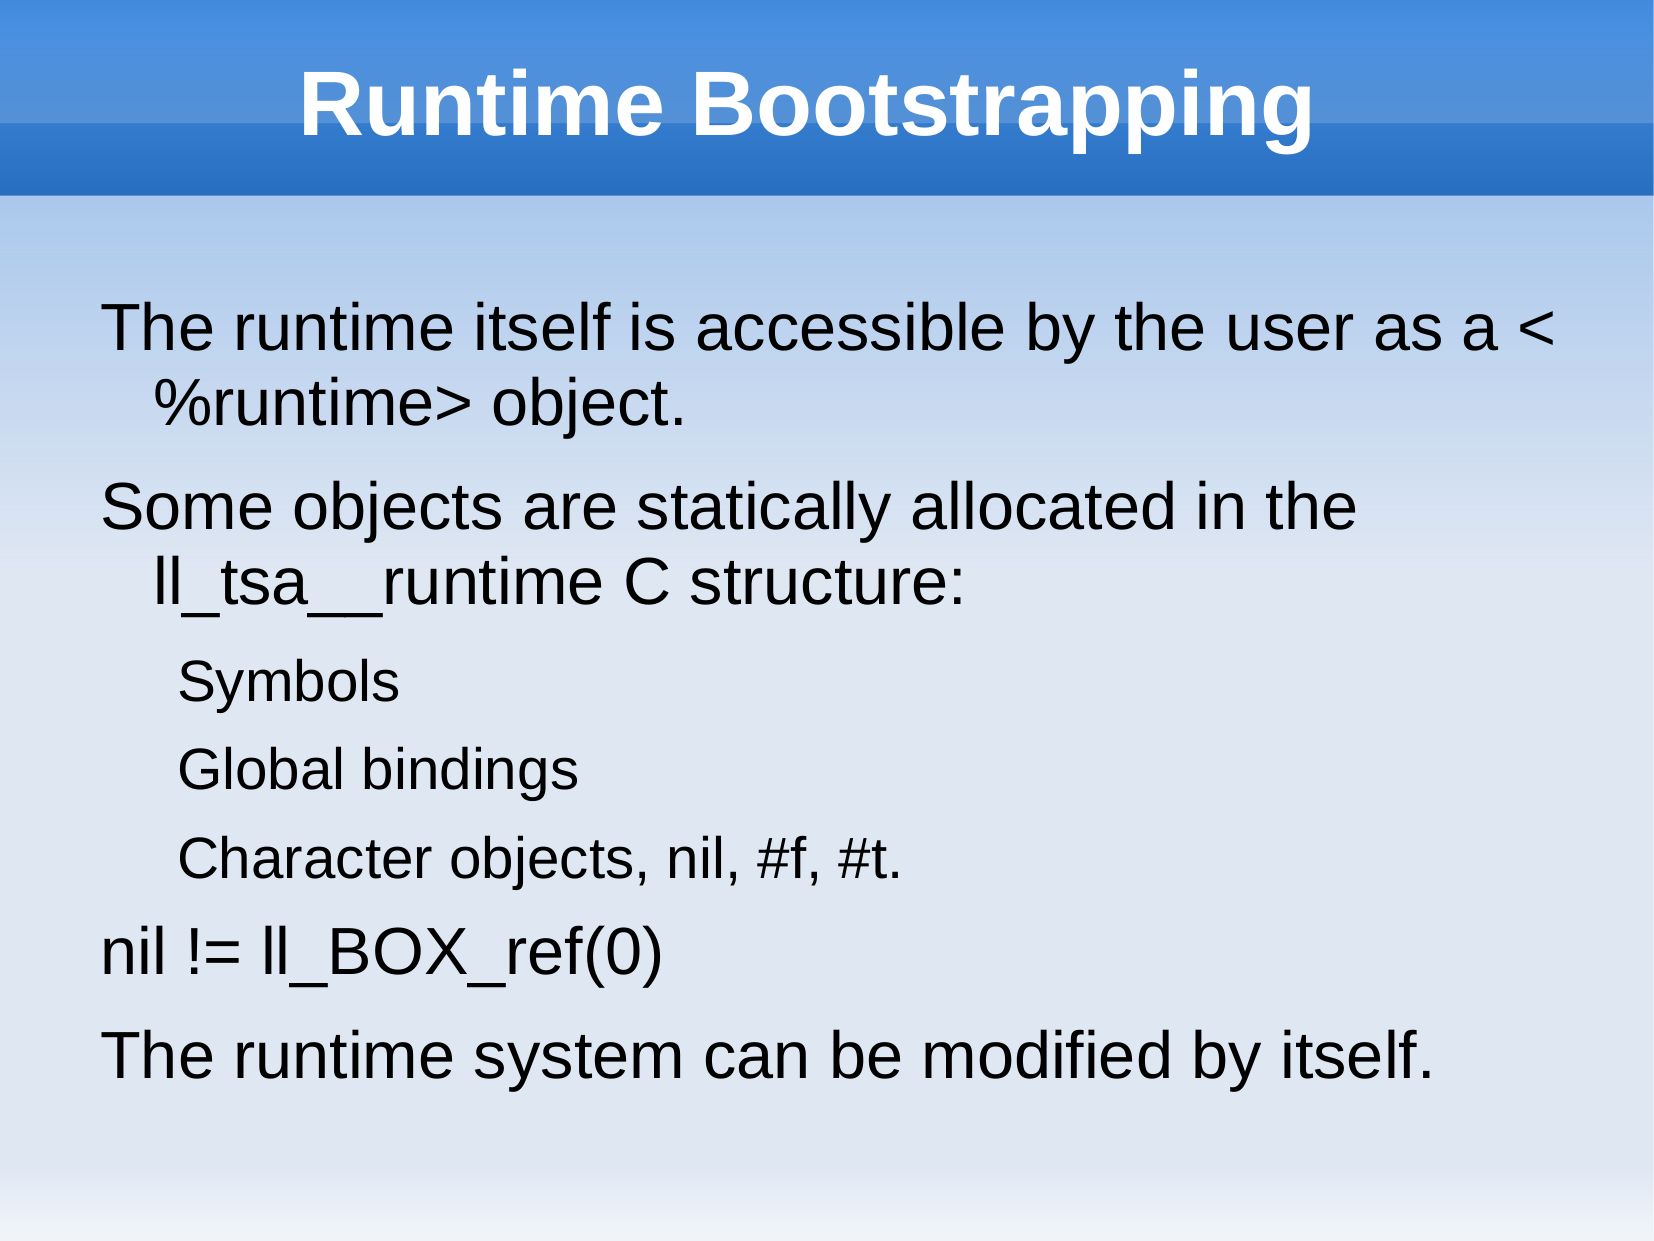

# Runtime Bootstrapping
The runtime itself is accessible by the user as a <%runtime> object.
Some objects are statically allocated in the ll_tsa__runtime C structure:
Symbols
Global bindings
Character objects, nil, #f, #t.
nil != ll_BOX_ref(0)
The runtime system can be modified by itself.